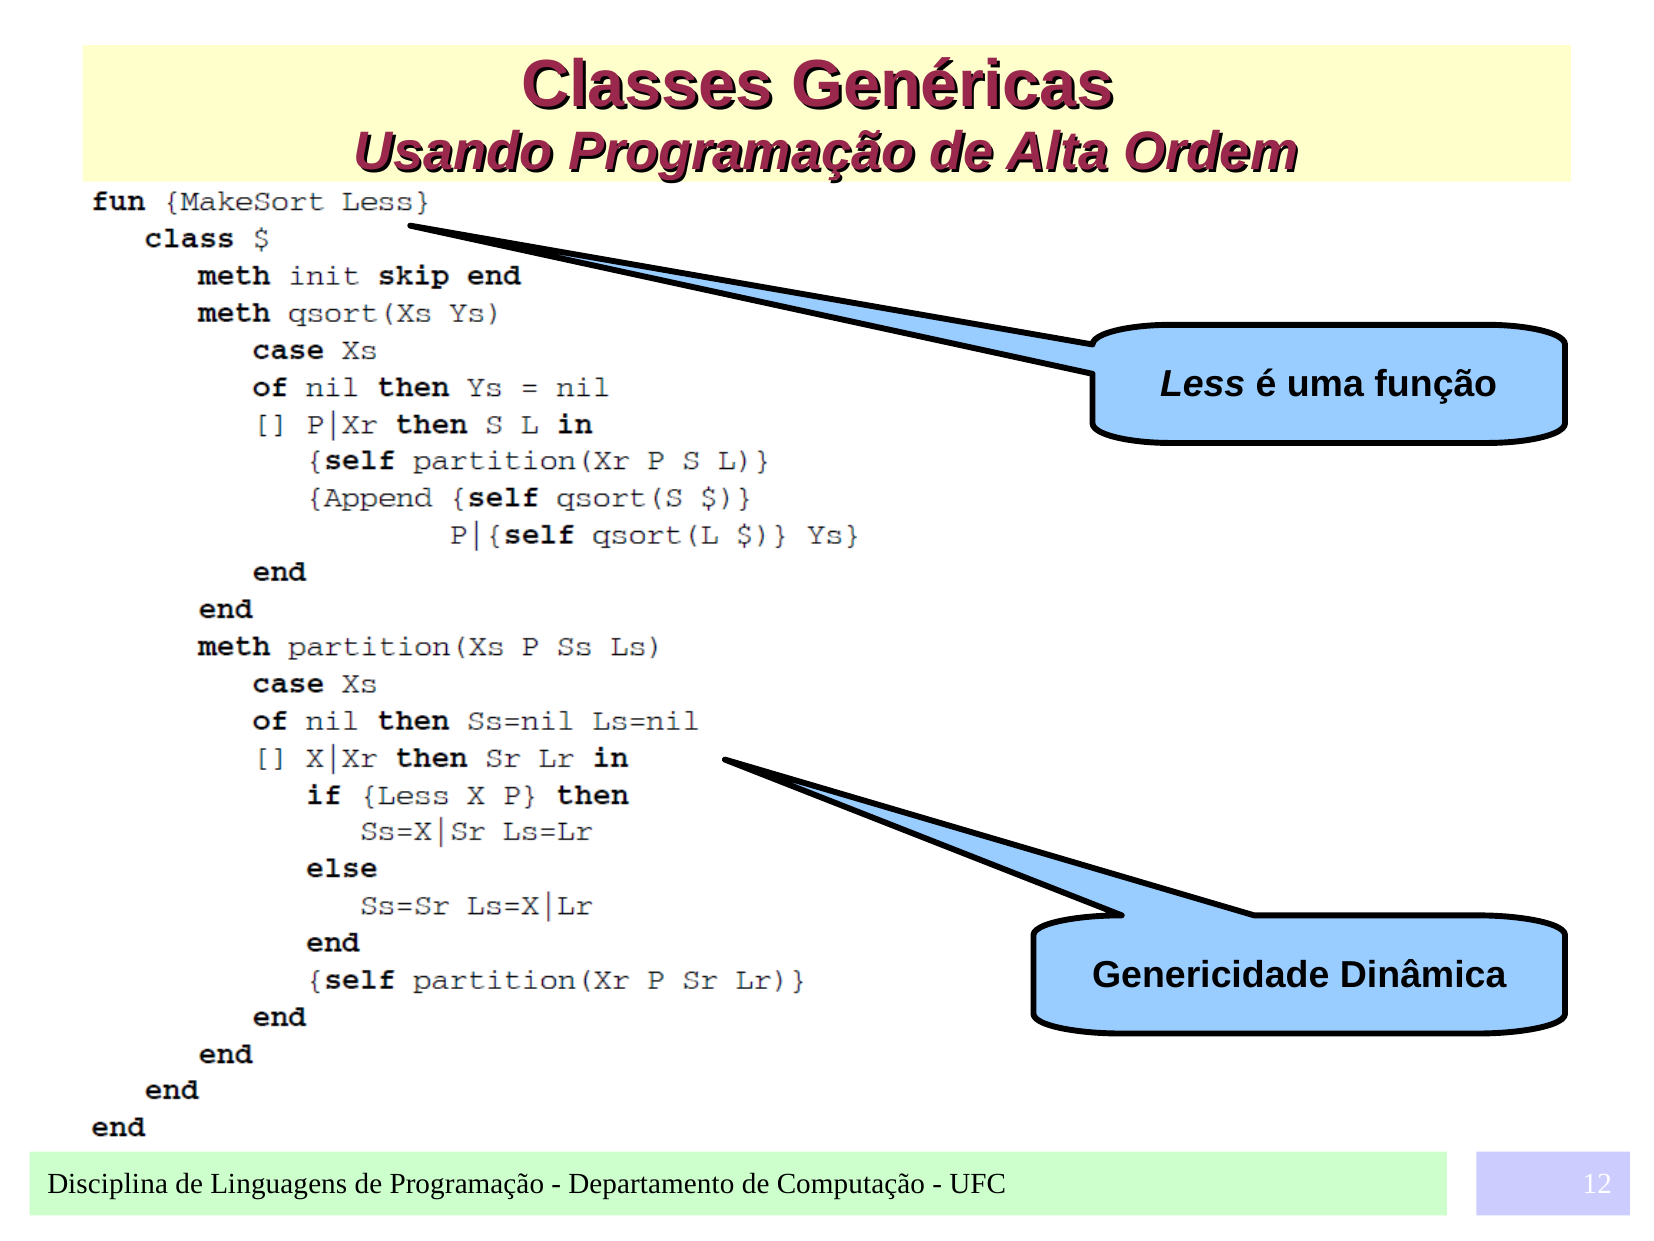

# Classes Genéricas Usando Programação de Alta Ordem
Less é uma função
Genericidade Dinâmica
Disciplina de Linguagens de Programação - Departamento de Computação - UFC
12